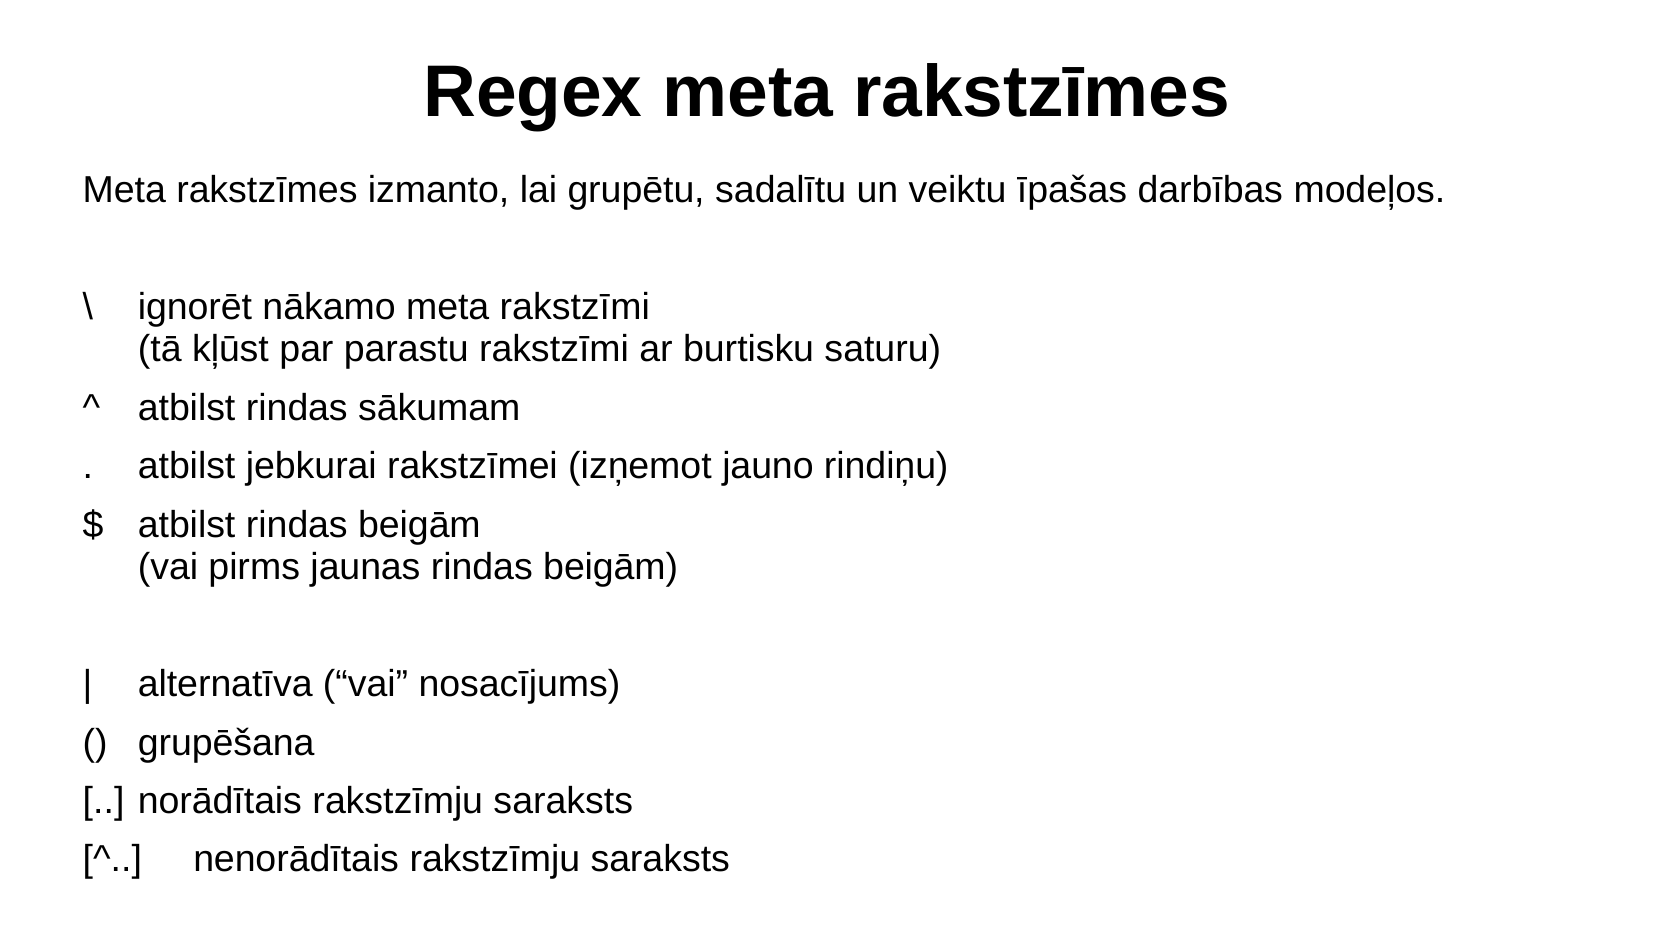

# Regex meta rakstzīmes
Meta rakstzīmes izmanto, lai grupētu, sadalītu un veiktu īpašas darbības modeļos.
\		ignorēt nākamo meta rakstzīmi
		(tā kļūst par parastu rakstzīmi ar burtisku saturu)
^		atbilst rindas sākumam
. 		atbilst jebkurai rakstzīmei (izņemot jauno rindiņu)
$		atbilst rindas beigām
		(vai pirms jaunas rindas beigām)
|		alternatīva (“vai” nosacījums)
() 		grupēšana
[..]		norādītais rakstzīmju saraksts
[^..]	nenorādītais rakstzīmju saraksts